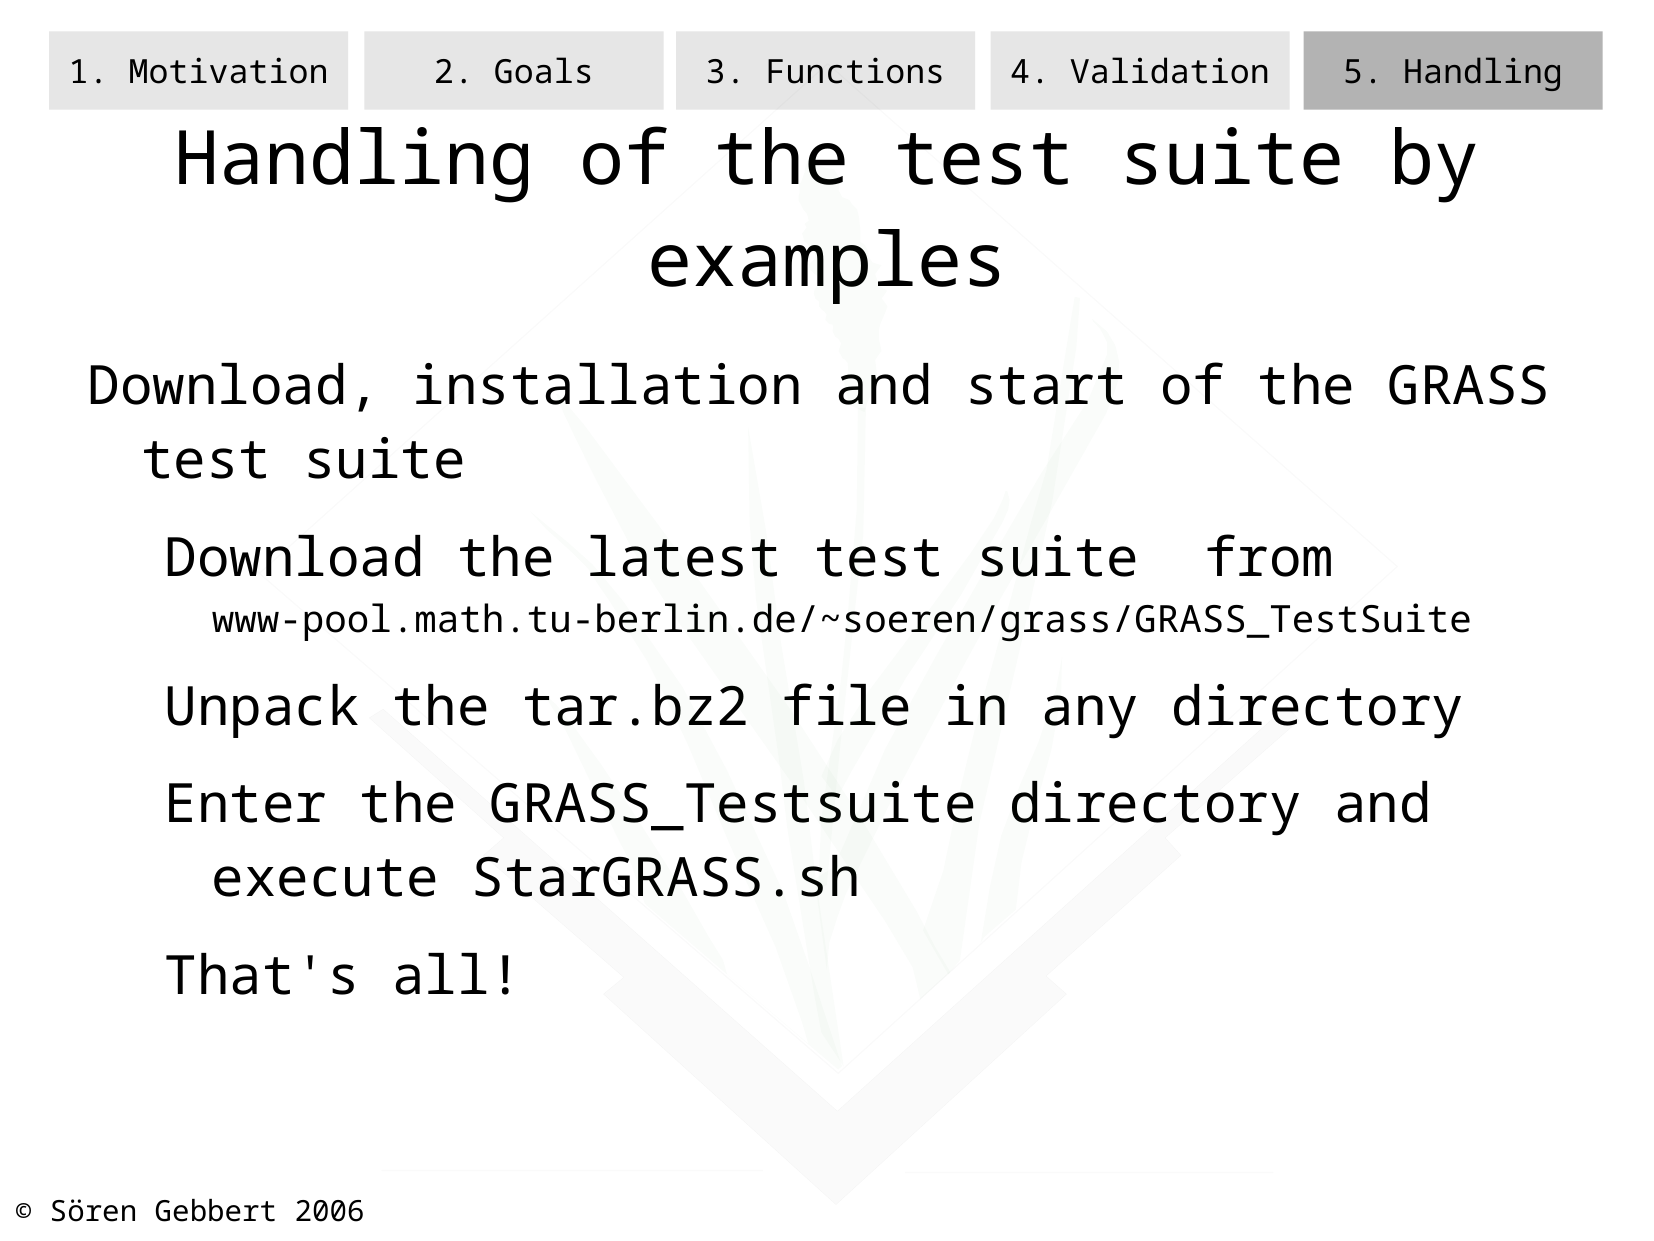

1. Motivation
2. Goals
3. Functions
4. Validation
5. Handling
# Handling of the test suite by examples
Download, installation and start of the GRASS test suite
Download the latest test suite from www-pool.math.tu-berlin.de/~soeren/grass/GRASS_TestSuite
Unpack the tar.bz2 file in any directory
Enter the GRASS_Testsuite directory and execute StarGRASS.sh
That's all!
© Sören Gebbert 2006